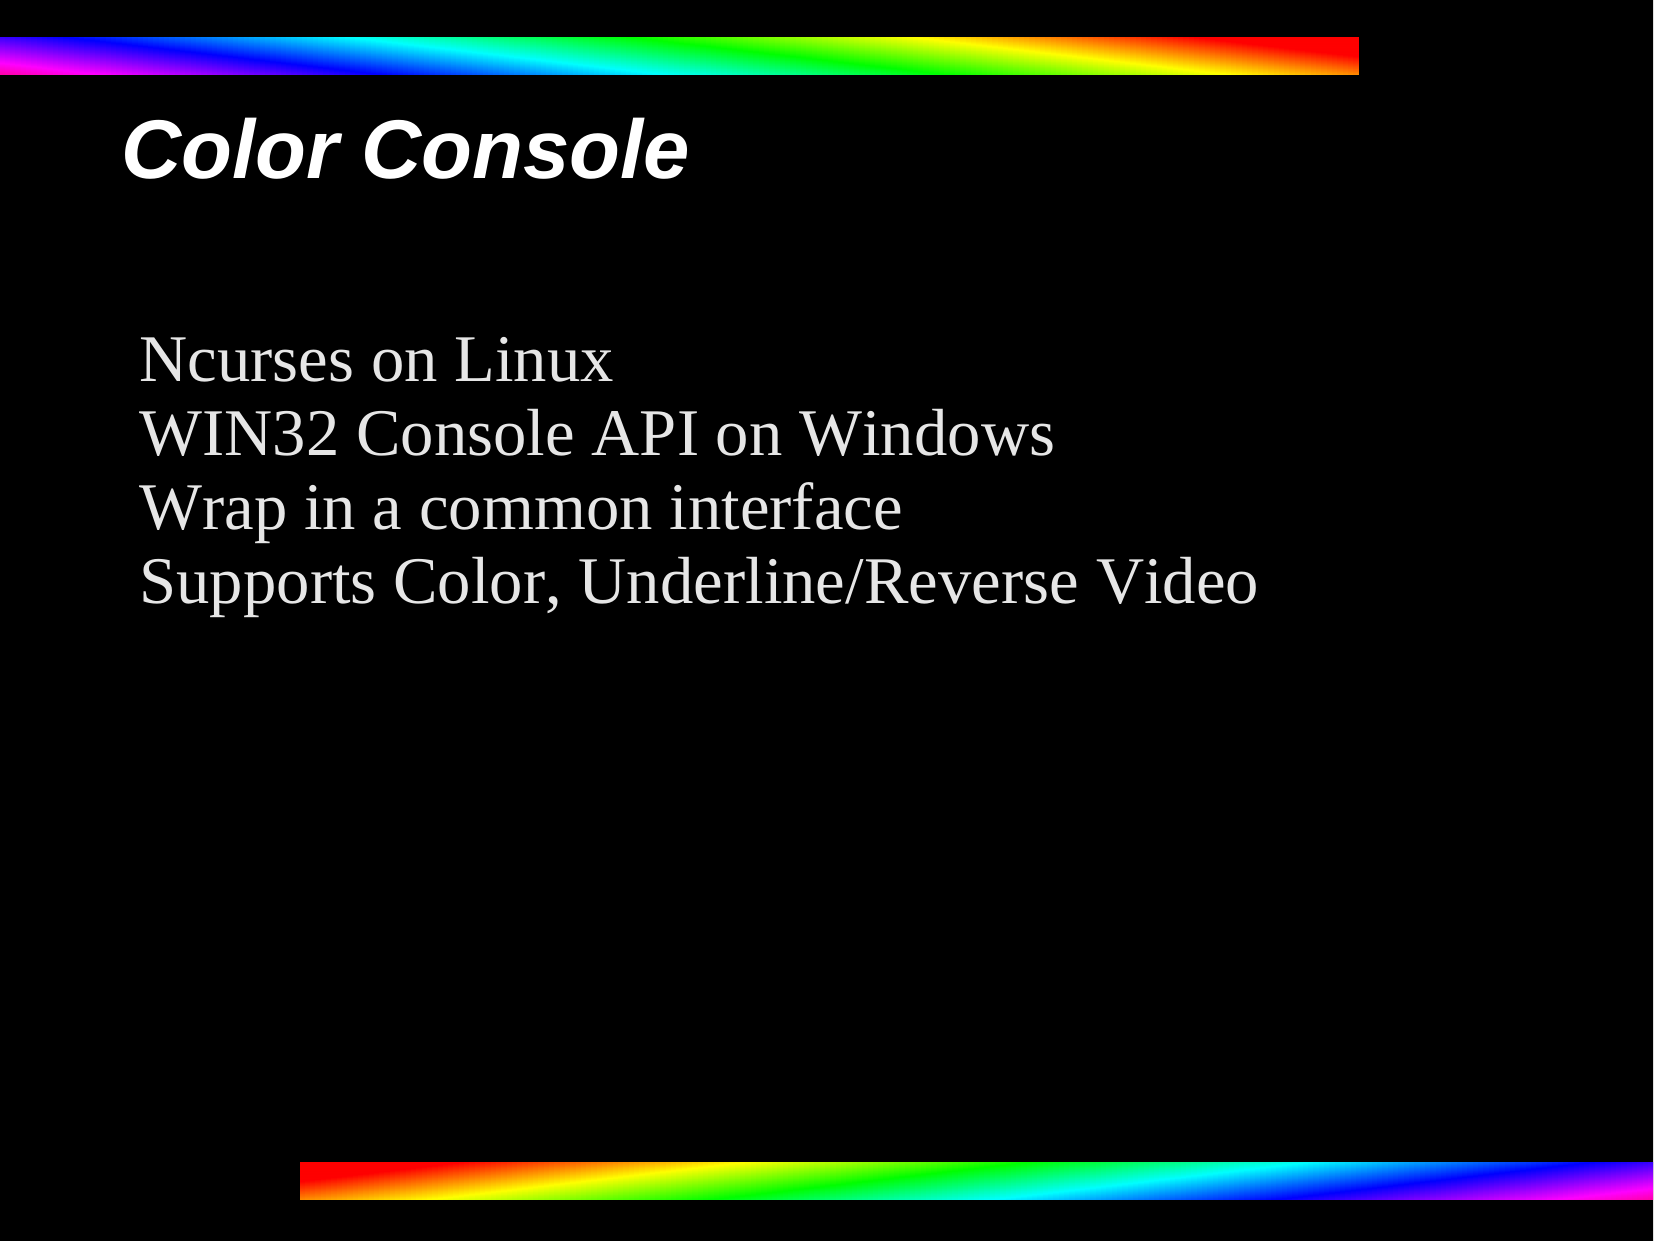

# Color Console
Ncurses on Linux
WIN32 Console API on Windows
Wrap in a common interface
Supports Color, Underline/Reverse Video